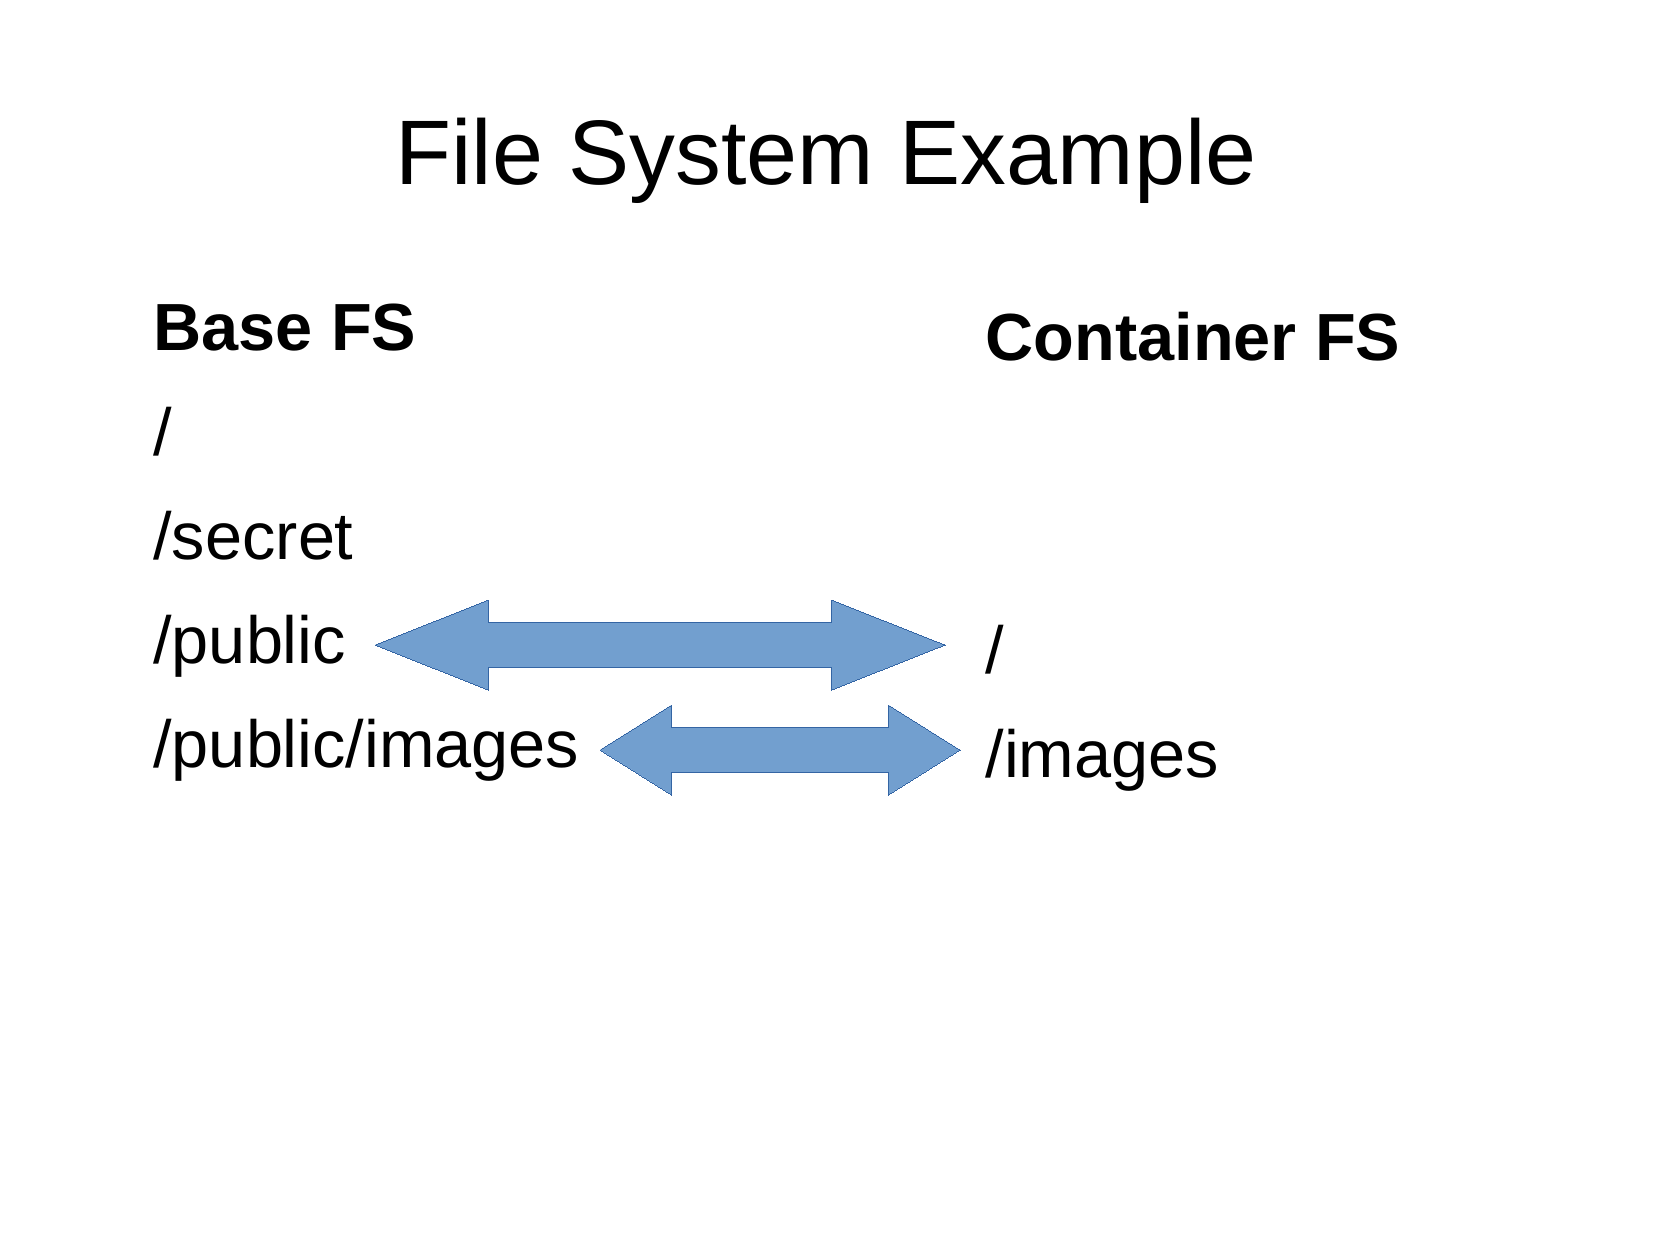

# File System Example
Base FS
/
/secret
/public
/public/images
Container FS
/
/images